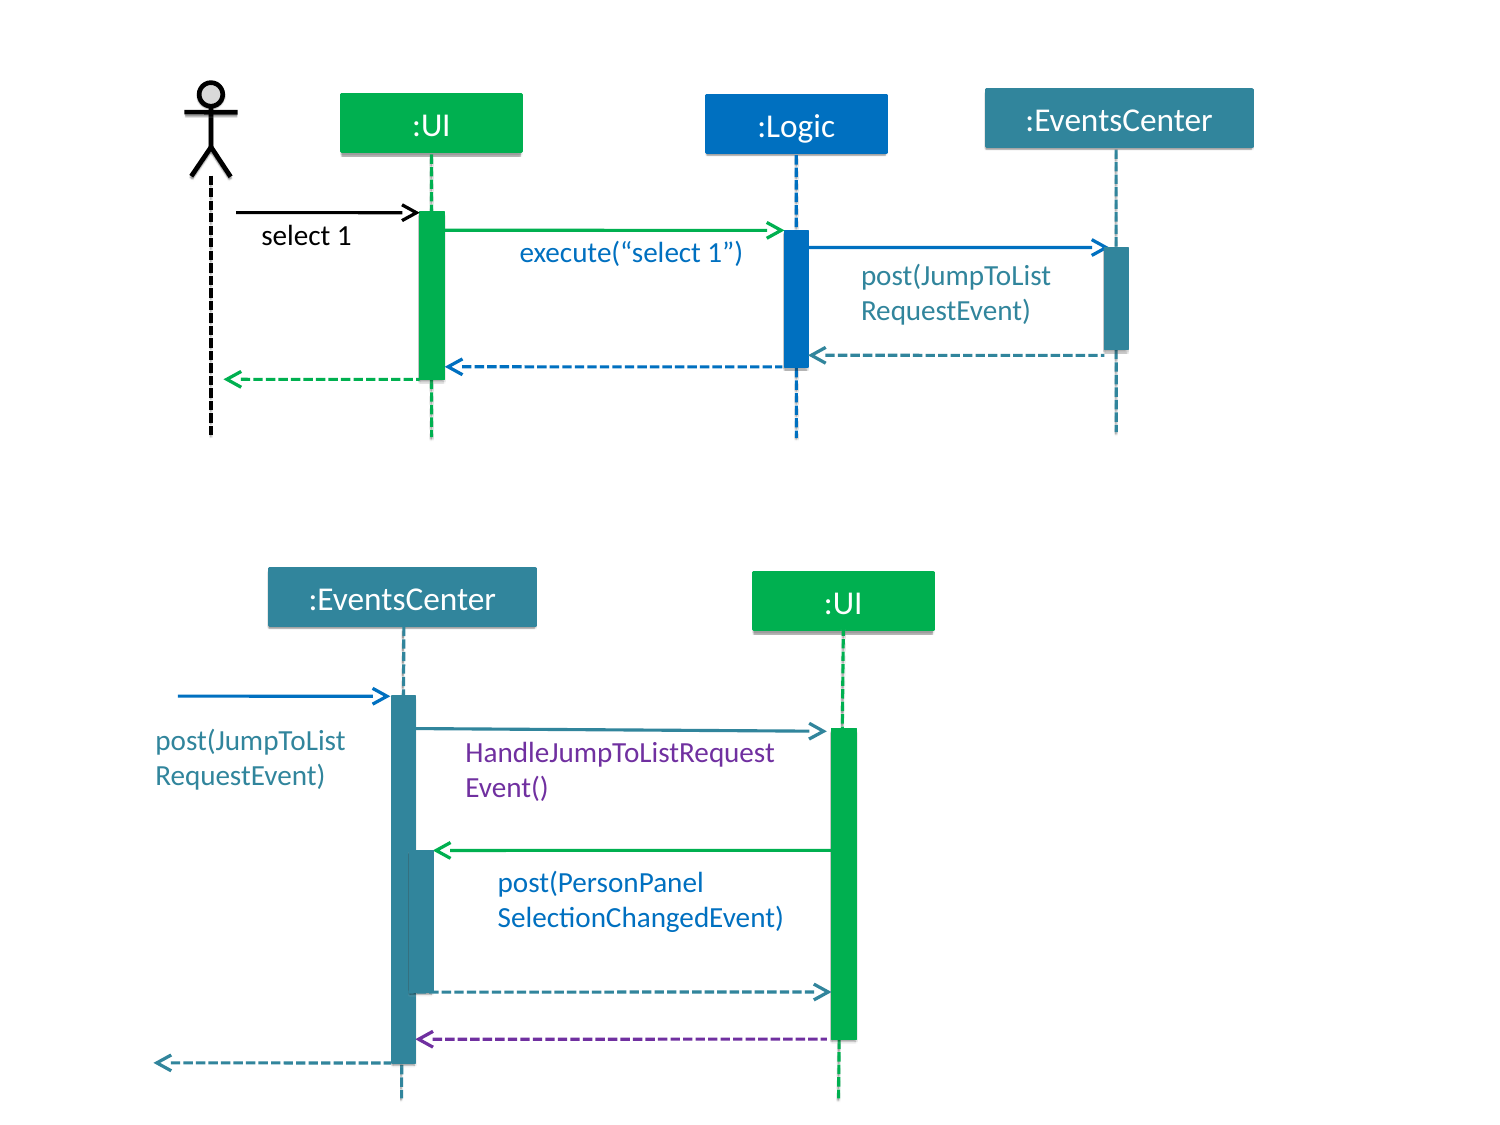

:EventsCenter
:UI
:Logic
select 1
execute(“select 1”)
post(JumpToList
RequestEvent)
:EventsCenter
:UI
post(JumpToList
RequestEvent)
HandleJumpToListRequest
Event()
post(PersonPanel
SelectionChangedEvent)